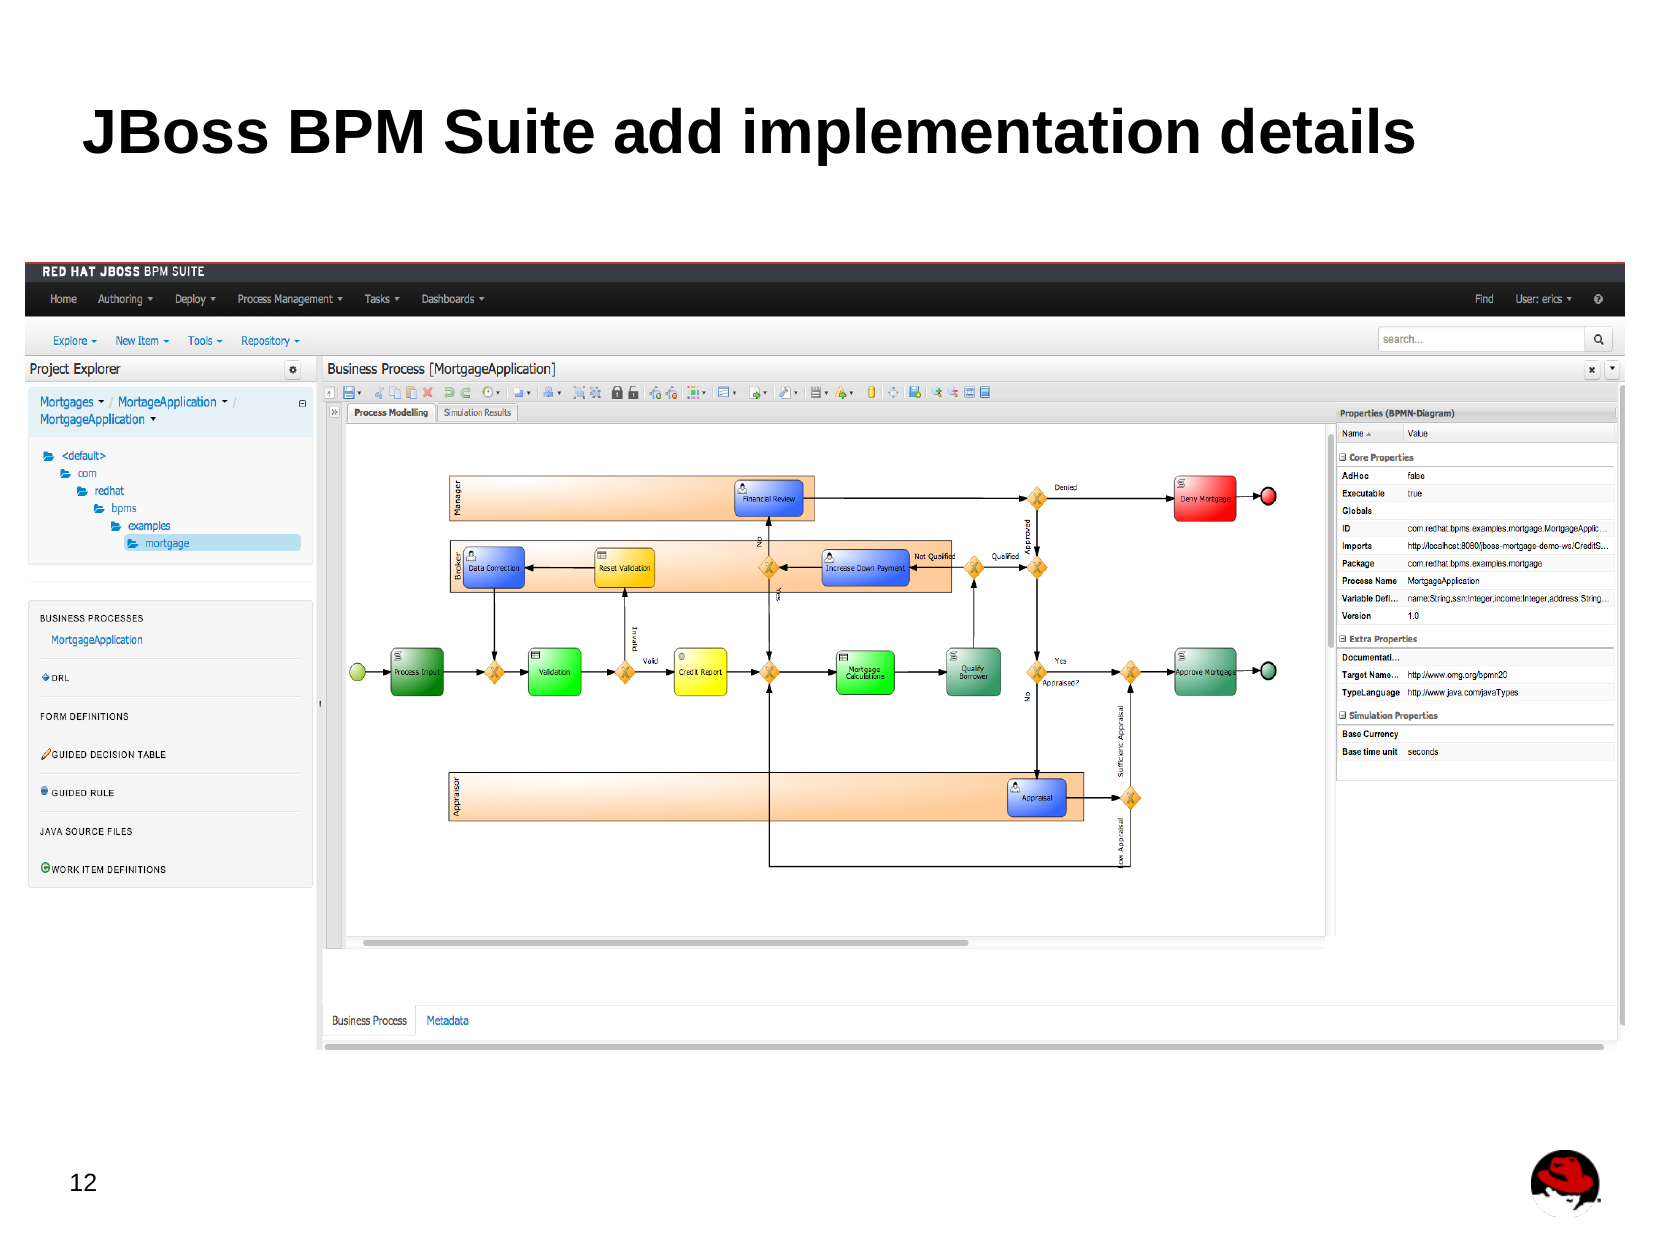

# JBoss BPM Suite add implementation details